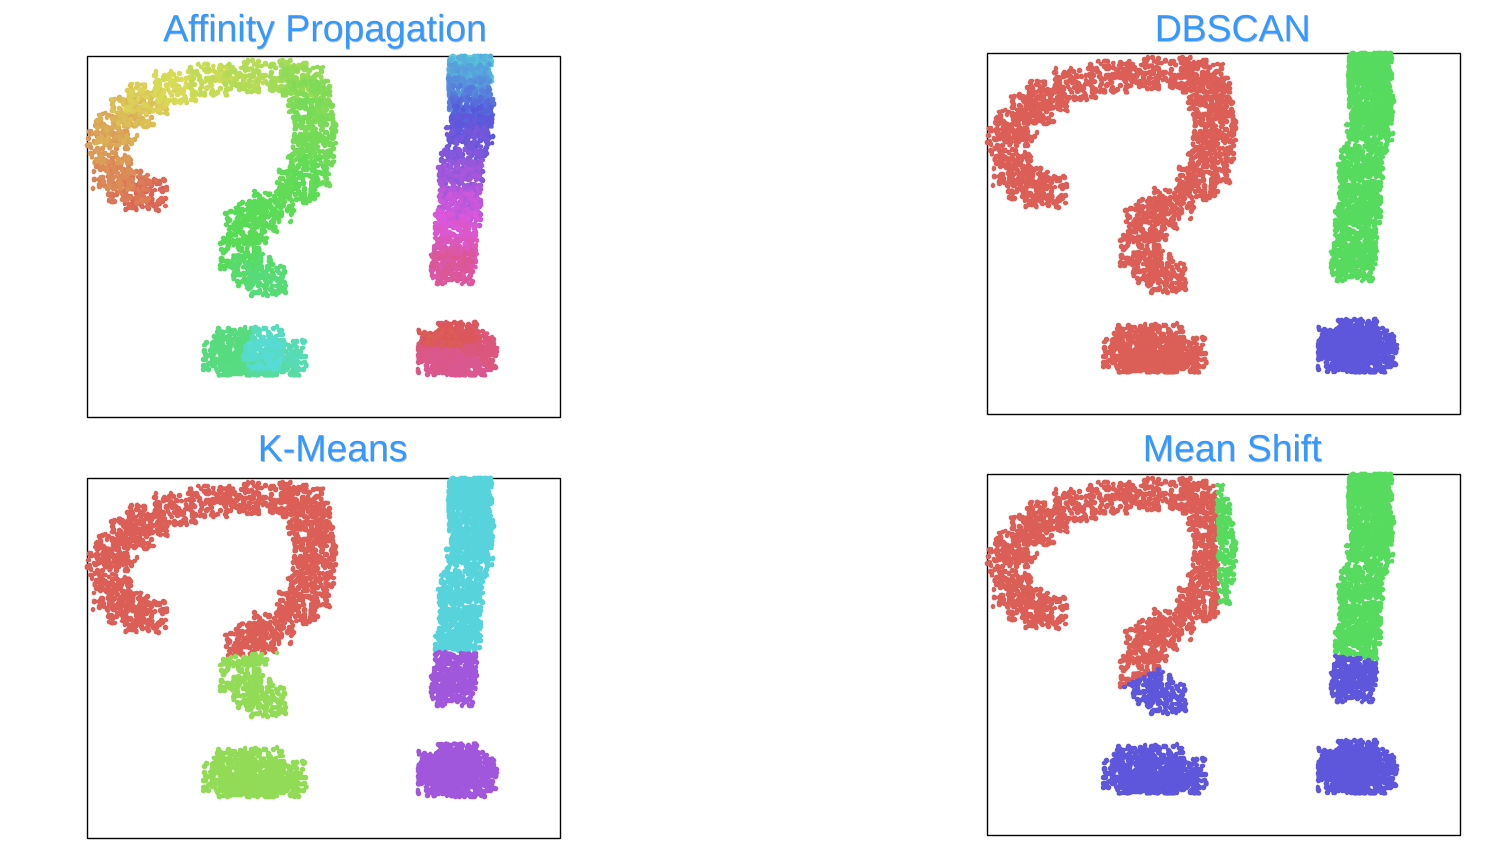

Affinity Propagation
DBSCAN
# Summary
K-Means
Mean Shift